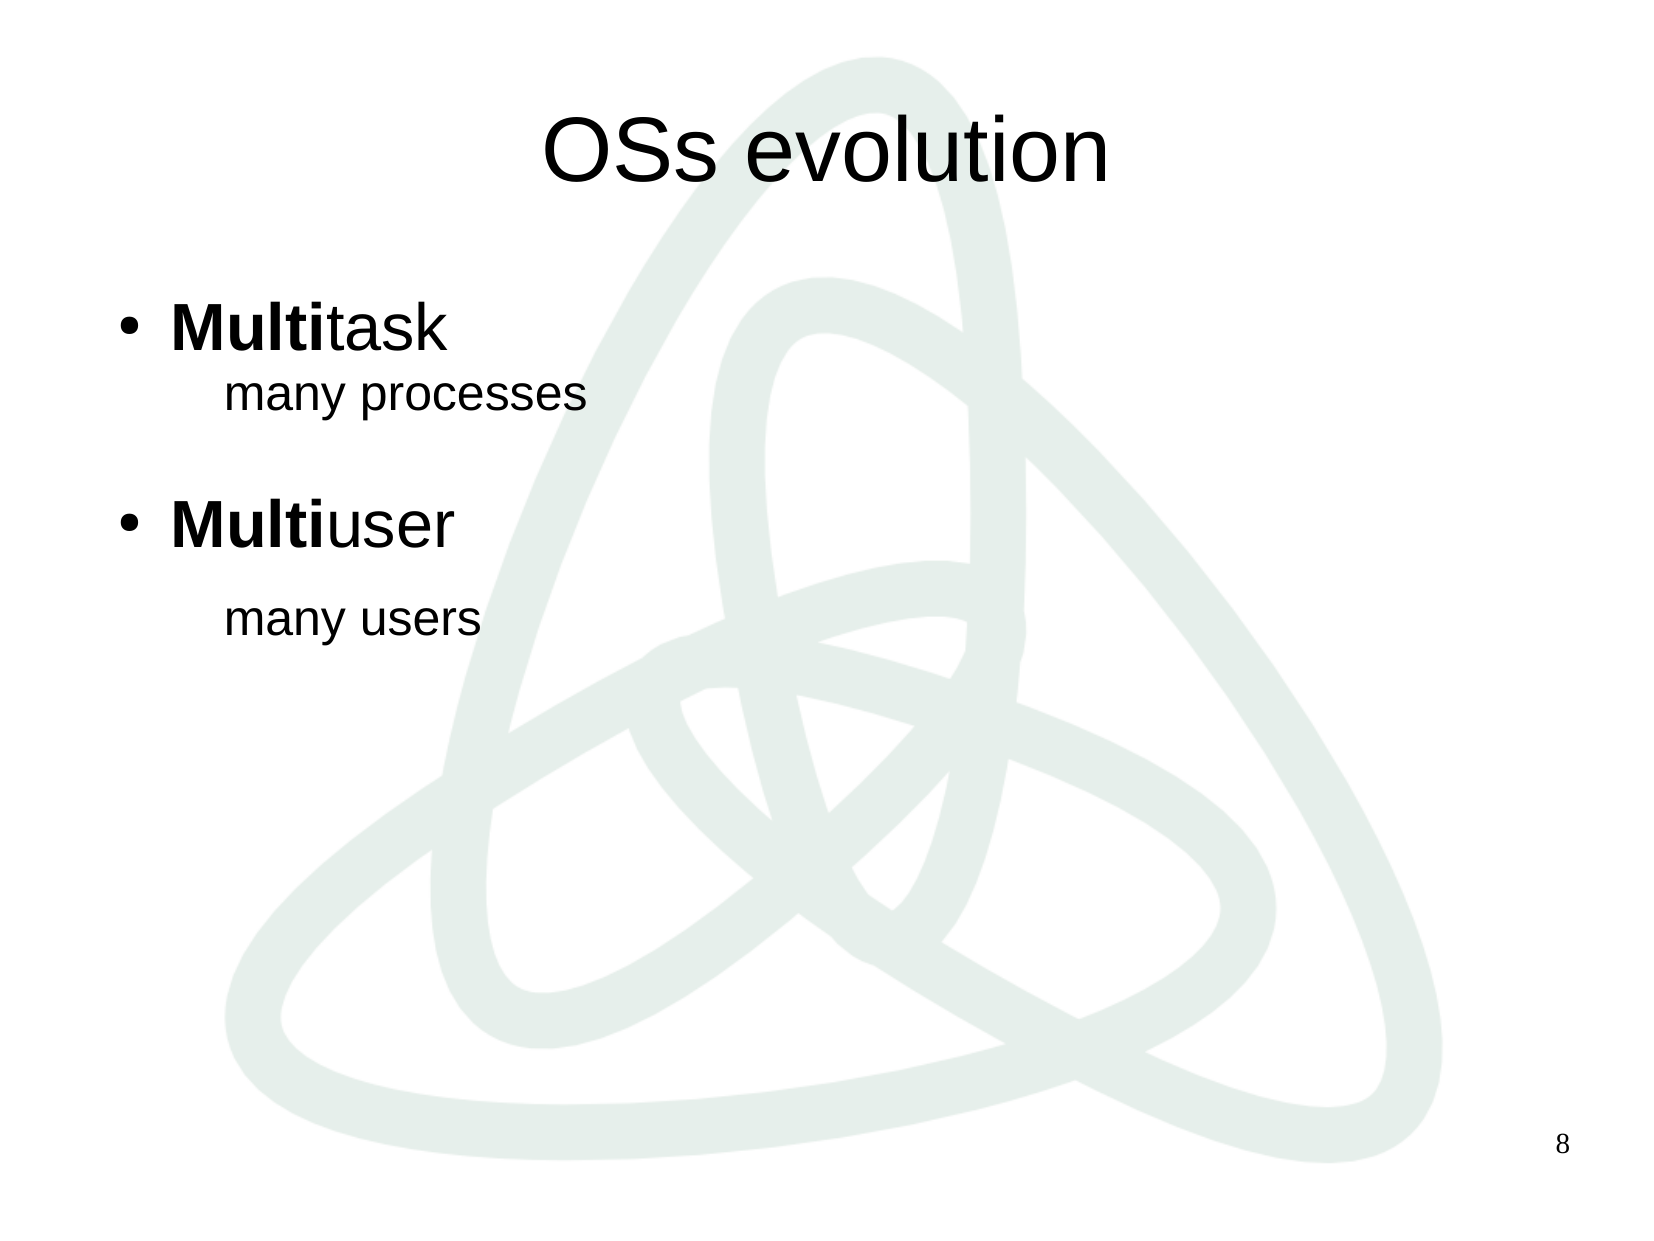

# OSs evolution
Multitask
many processes
Multiuser
many users